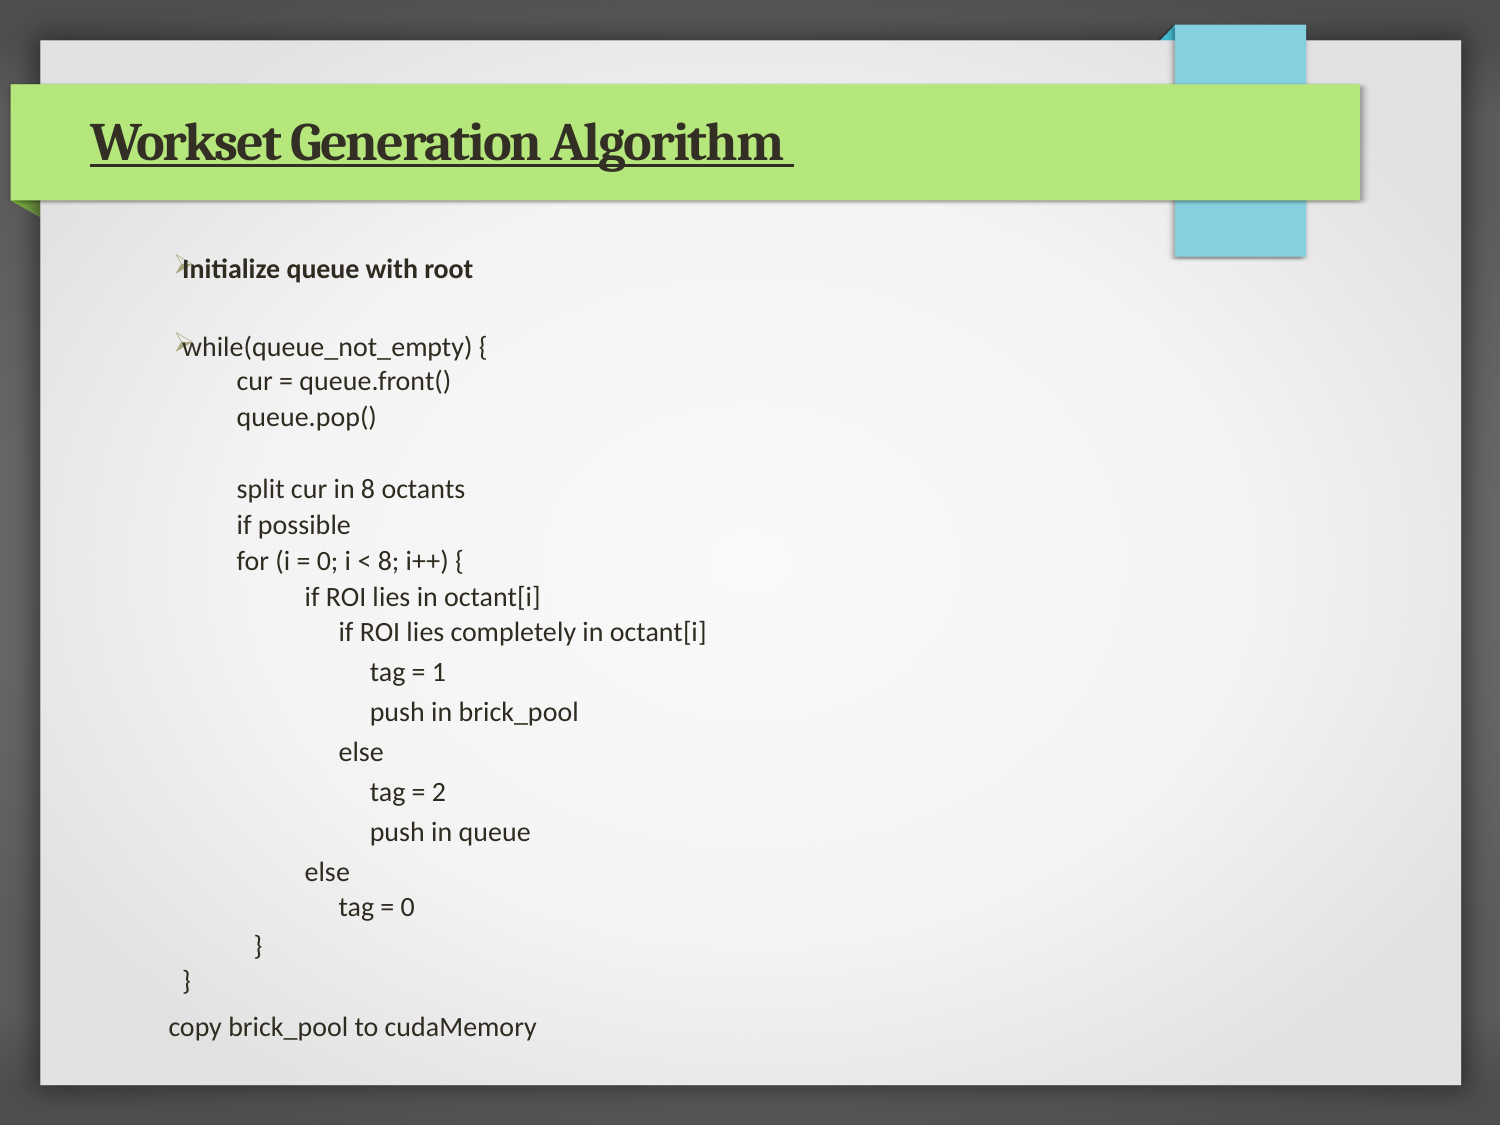

# Workset Generation Algorithm
Initialize queue with root
while(queue_not_empty) {
cur = queue.front()
queue.pop()
split cur in 8 octants
if possible
for (i = 0; i < 8; i++) {
if ROI lies in octant[i]
if ROI lies completely in octant[i]
 tag = 1
 push in brick_pool
else
 tag = 2
 push in queue
else
tag = 0
}
}
copy brick_pool to cudaMemory